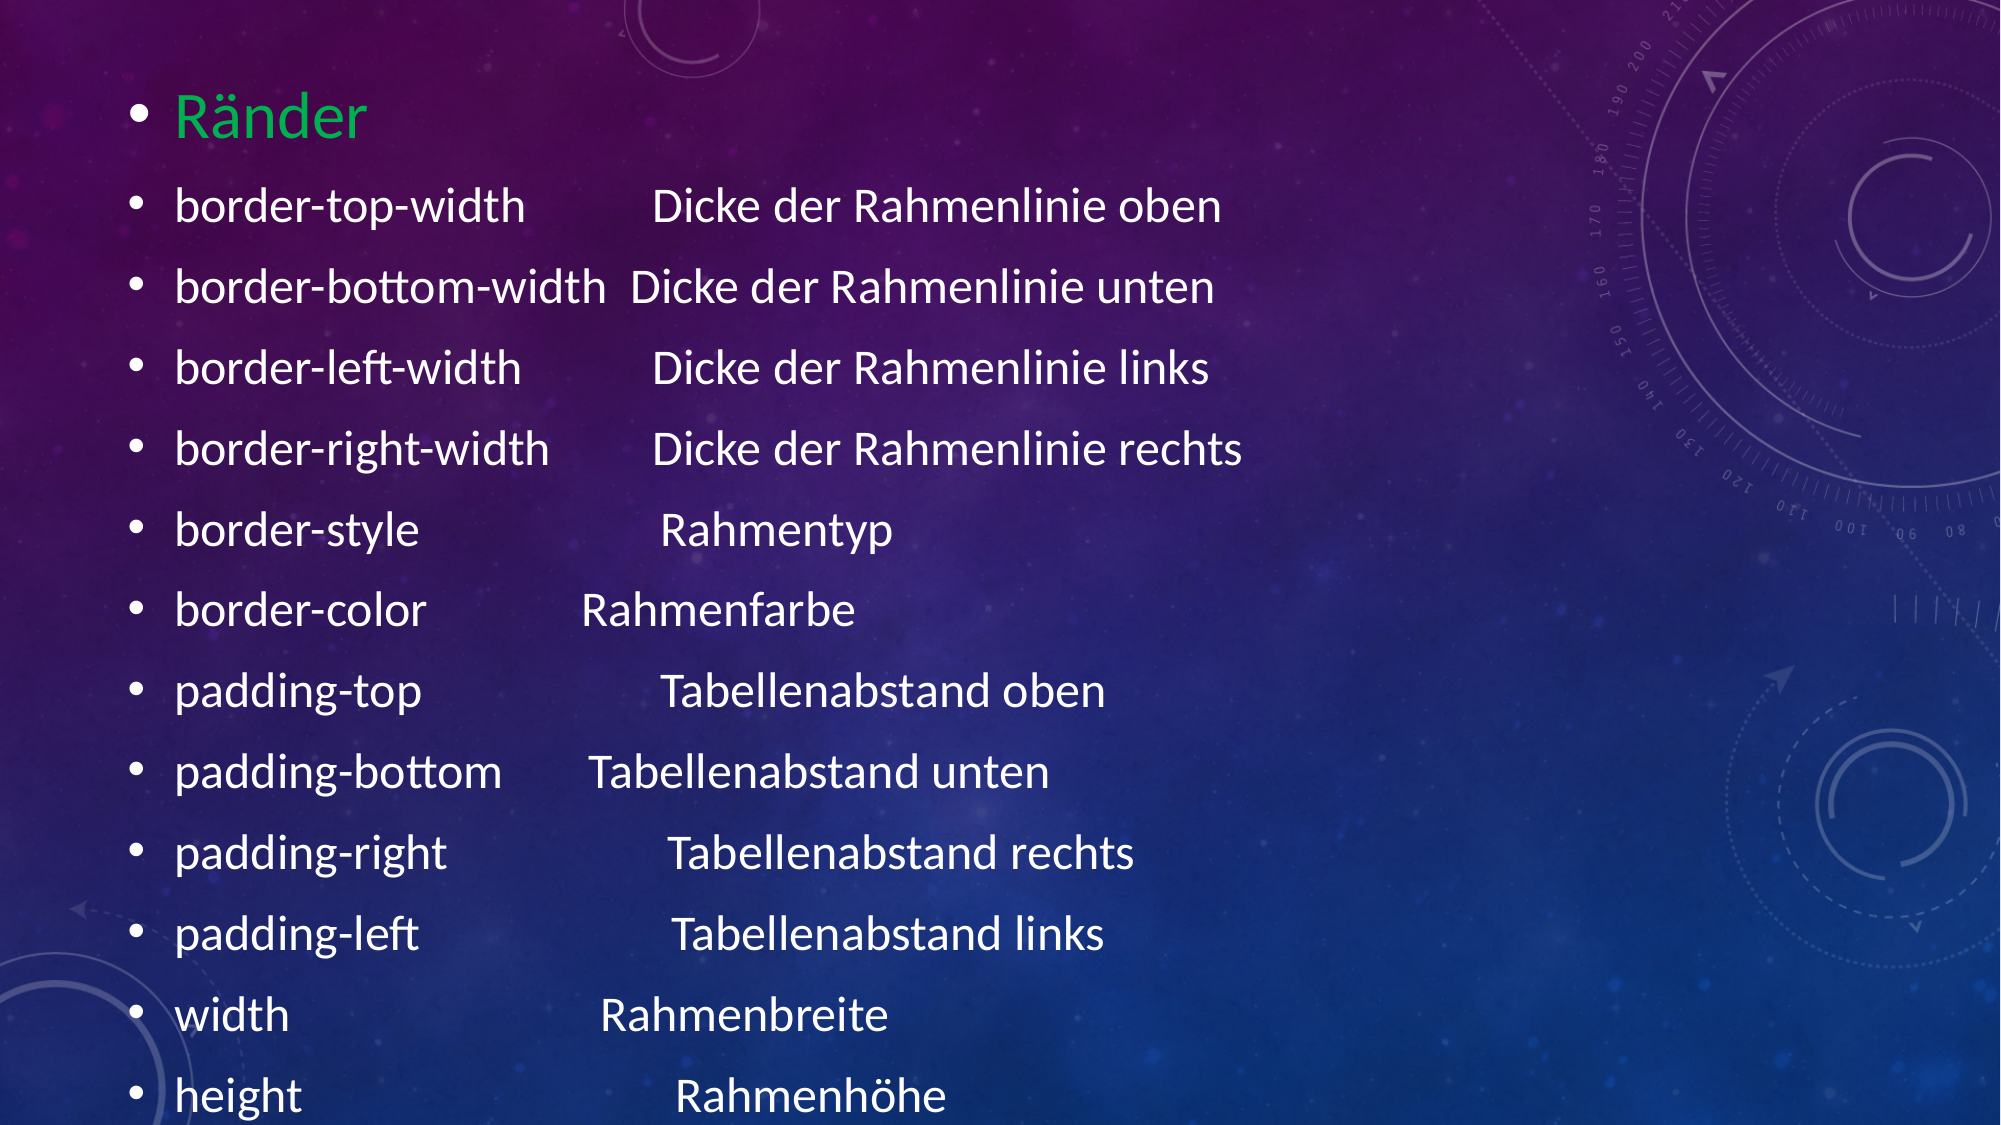

# Ränder
border-top-width	 Dicke der Rahmenlinie oben
border-bottom-width Dicke der Rahmenlinie unten
border-left-width	 Dicke der Rahmenlinie links
border-right-width	 Dicke der Rahmenlinie rechts
border-style	 Rahmentyp
border-color	 Rahmenfarbe
padding-top	 Tabellenabstand oben
padding-bottom	 Tabellenabstand unten
padding-right	 Tabellenabstand rechts
padding-left	 Tabellenabstand links
width	 Rahmenbreite
height	 Rahmenhöhe